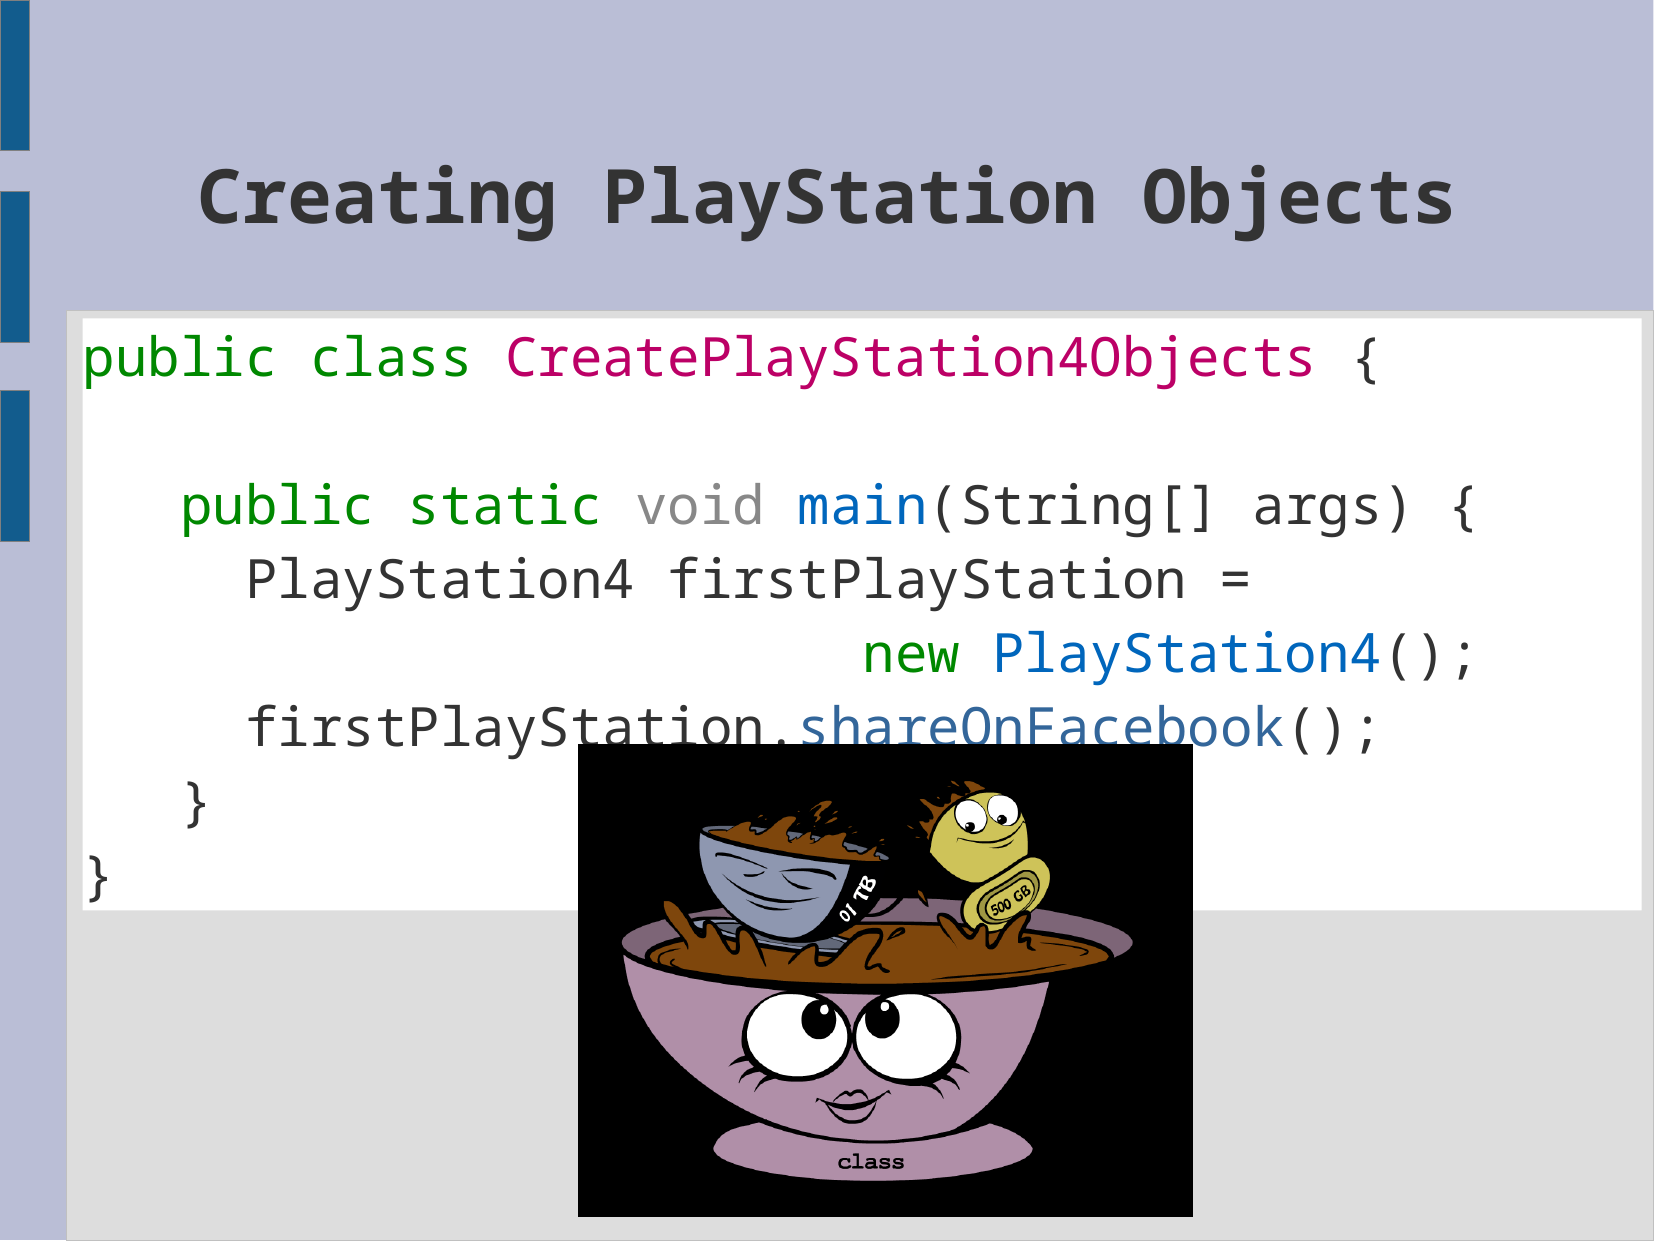

# Creating PlayStation Objects
public class CreatePlayStation4Objects {
 public static void main(String[] args) {
 PlayStation4 firstPlayStation =
 new PlayStation4();
 firstPlayStation.shareOnFacebook();
 }
}